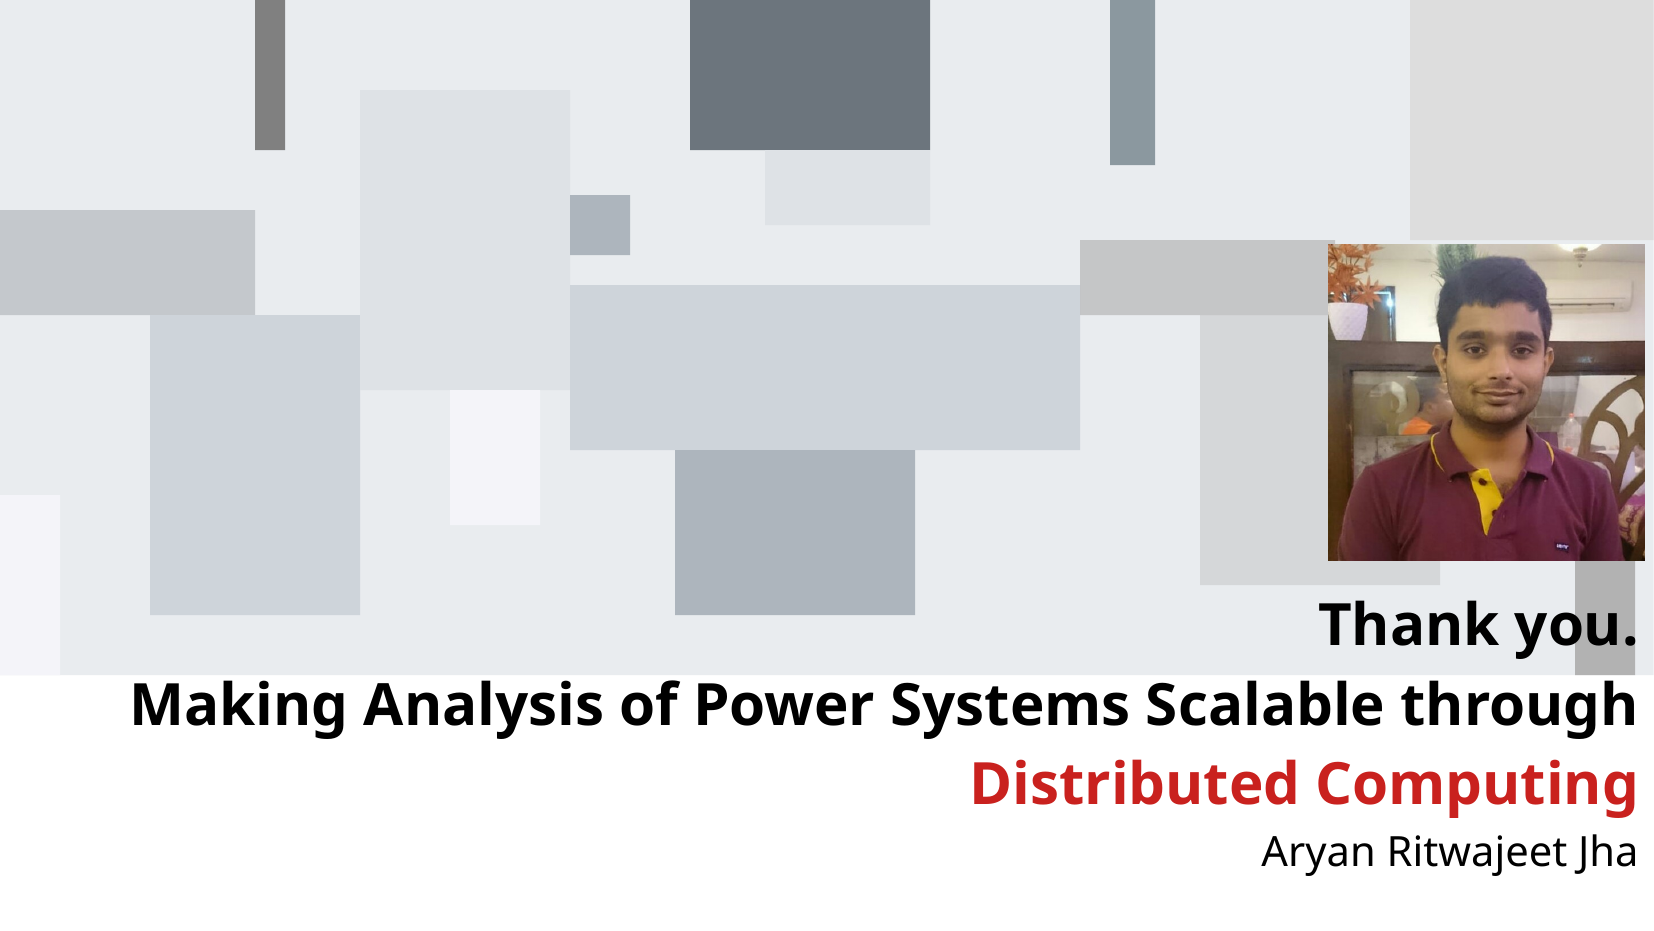

Thank you.
Making Analysis of Power Systems Scalable through Distributed Computing
Aryan Ritwajeet Jha